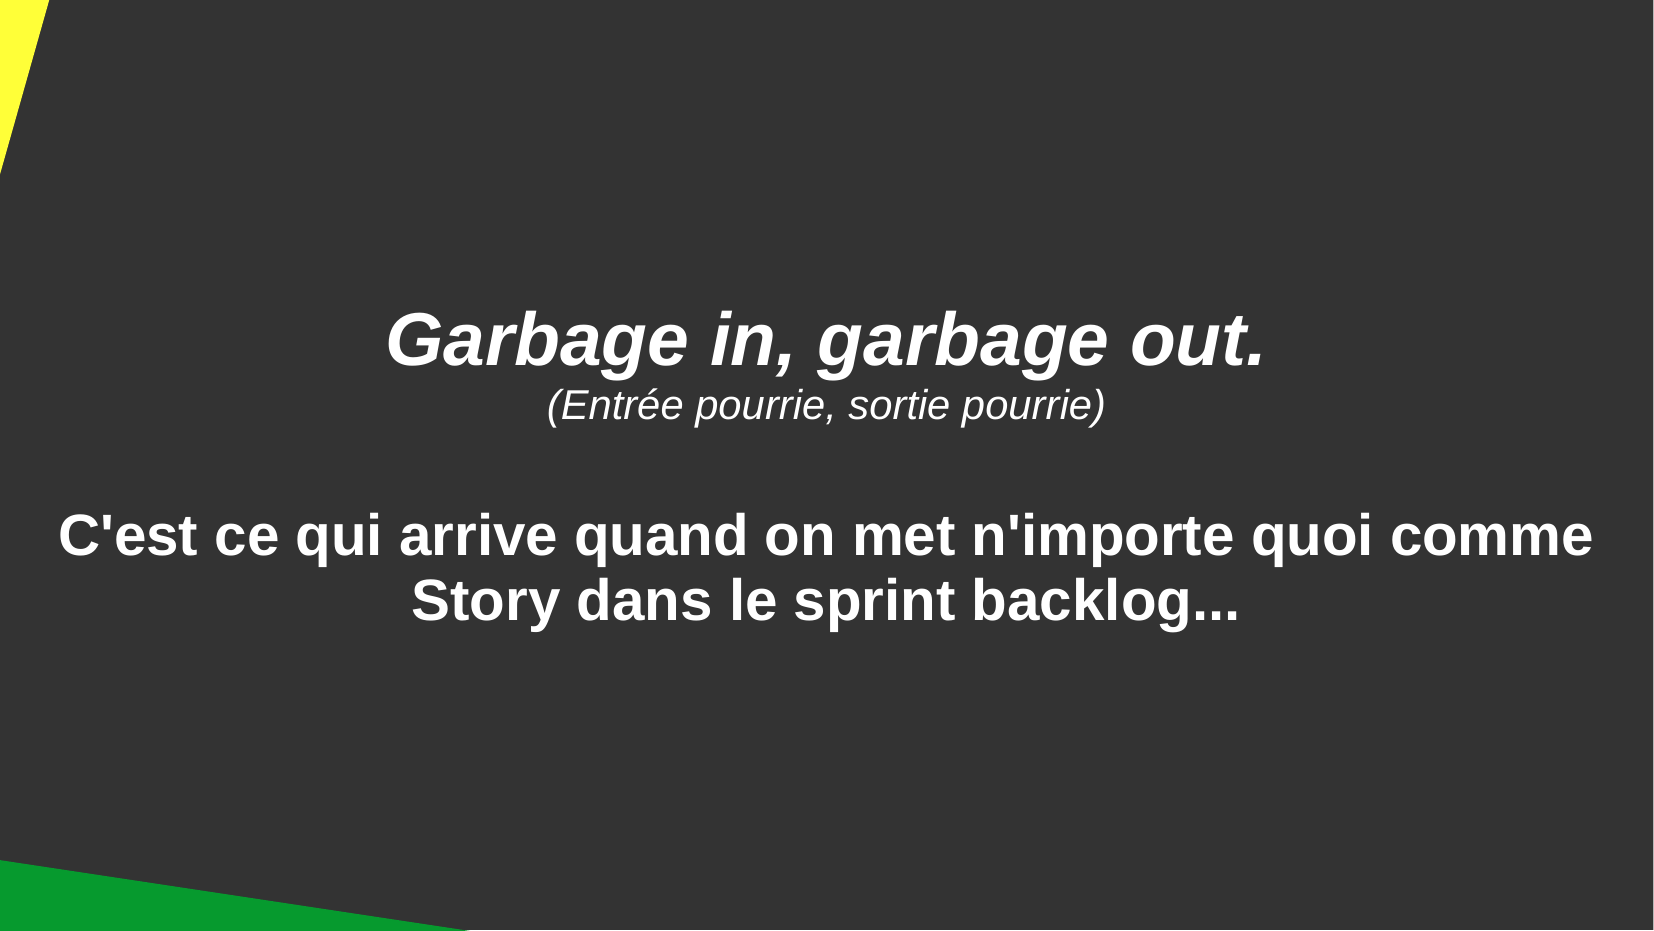

# Garbage in, garbage out. (Entrée pourrie, sortie pourrie) C'est ce qui arrive quand on met n'importe quoi comme Story dans le sprint backlog...